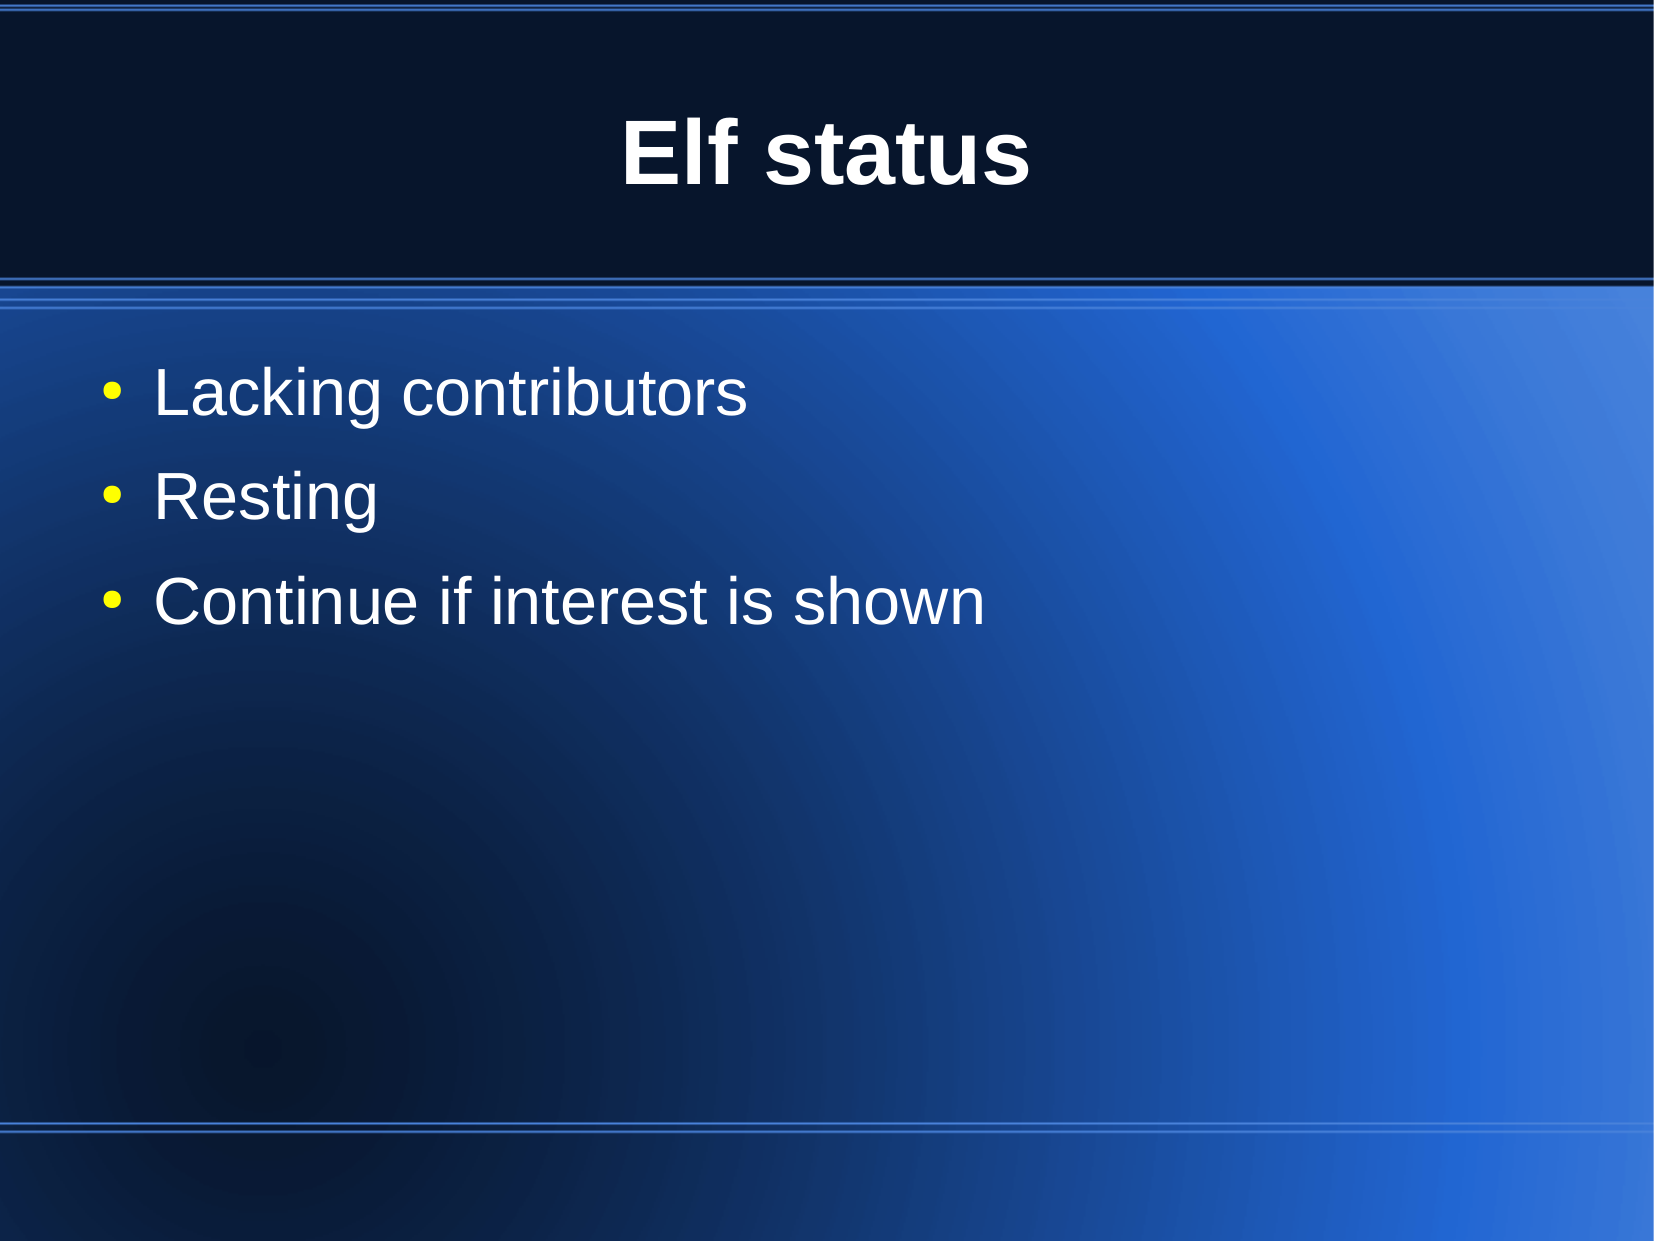

# Elf status
Lacking contributors
Resting
Continue if interest is shown